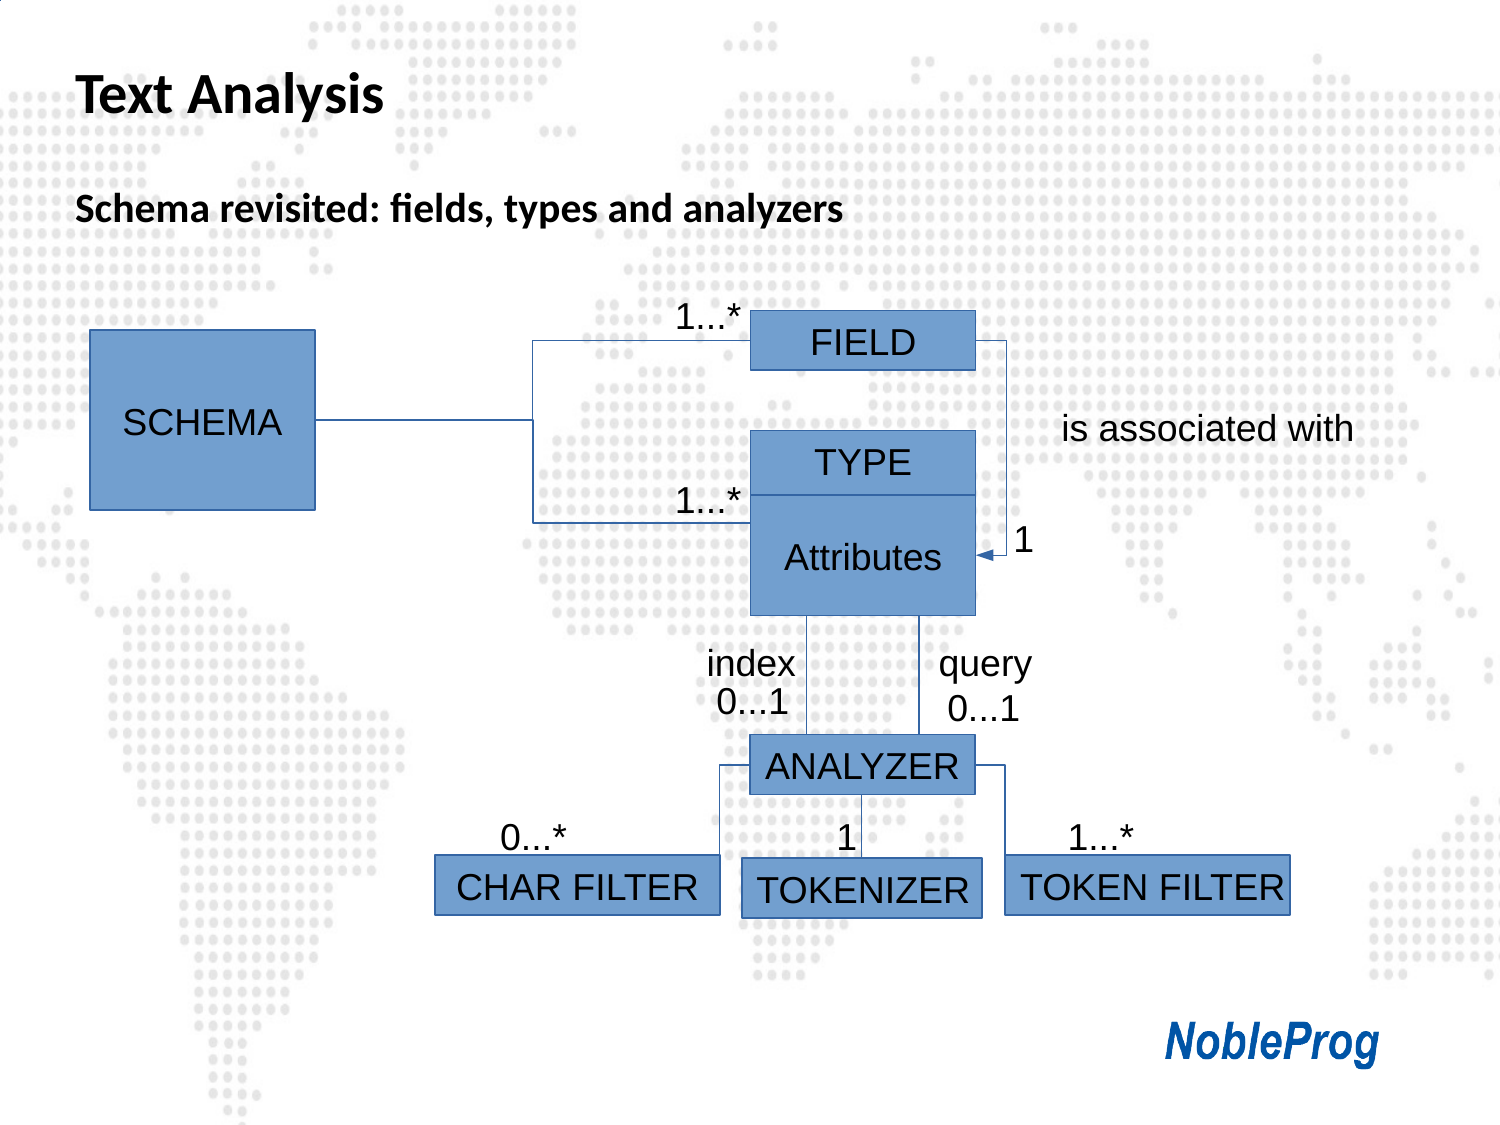

Text Analysis
Schema revisited: fields, types and analyzers
1...*
FIELD
SCHEMA
is associated with
TYPE
1...*
Attributes
1
index
query
0...1
0...1
ANALYZER
0...*
1
1...*
CHAR FILTER
TOKEN FILTER
TOKENIZER